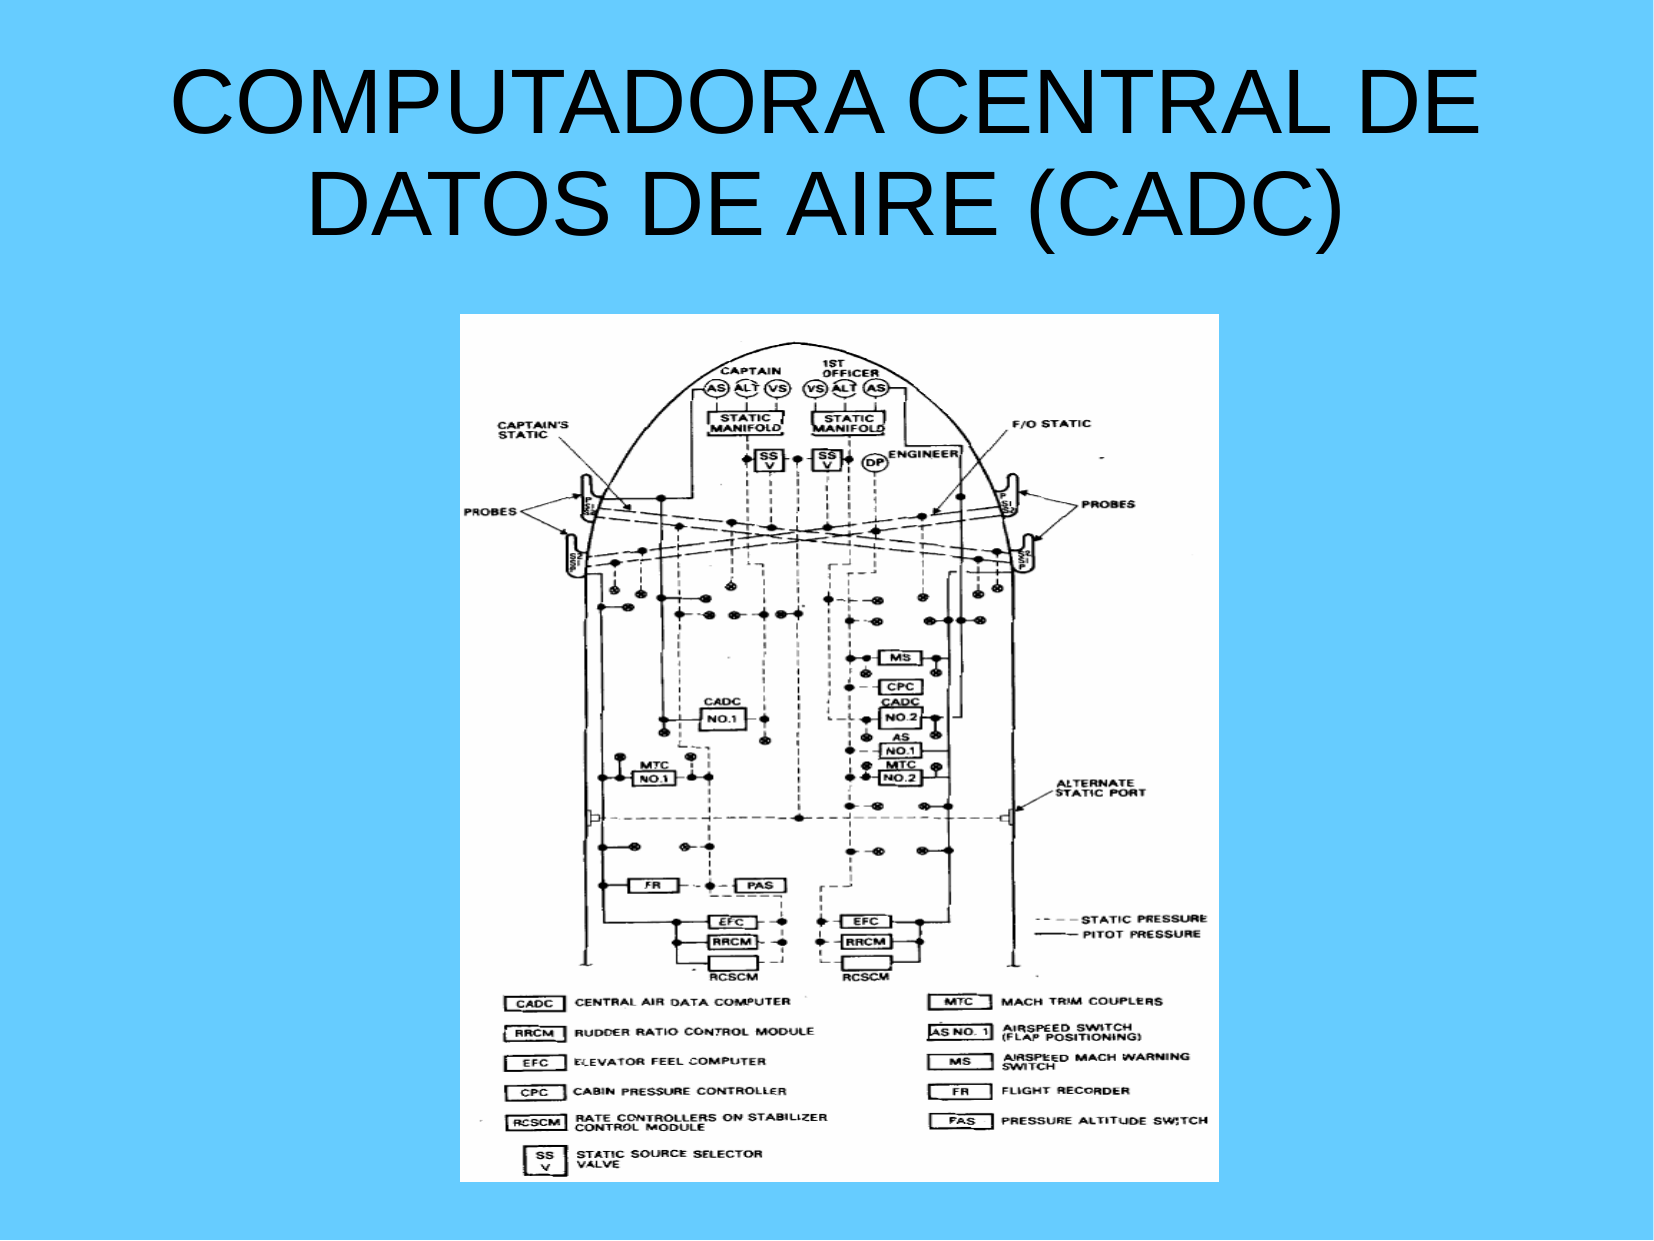

# COMPUTADORA CENTRAL DE DATOS DE AIRE (CADC)